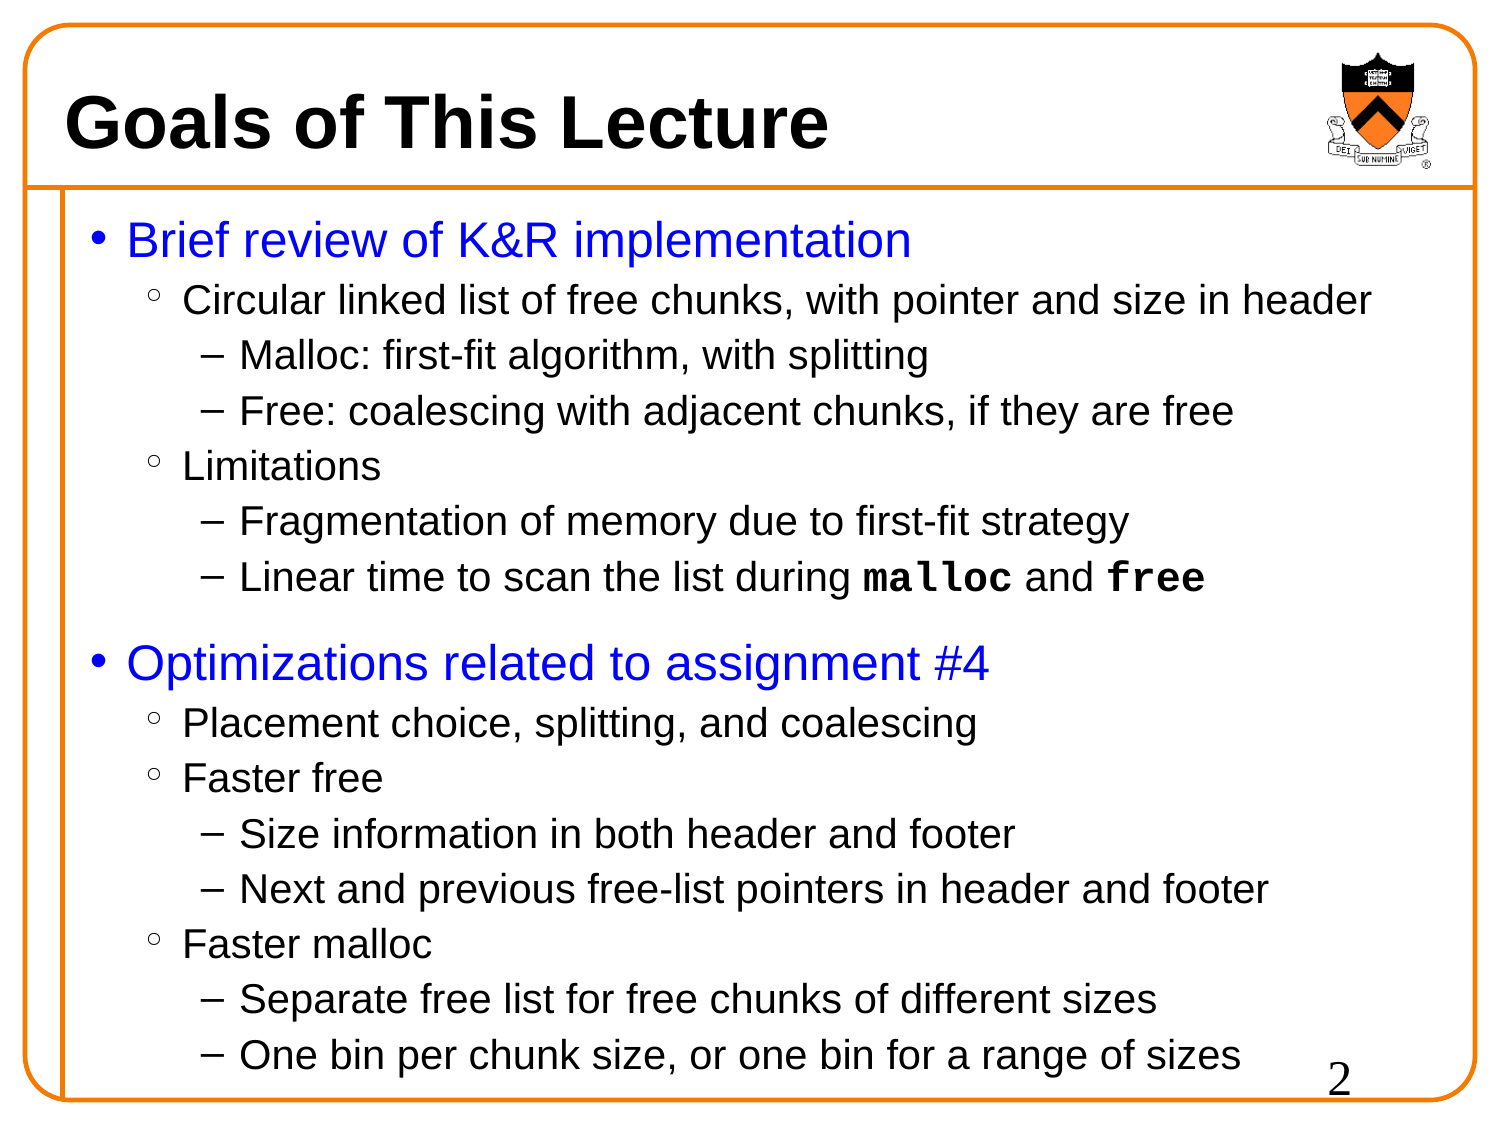

# Goals of This Lecture
Brief review of K&R implementation
Circular linked list of free chunks, with pointer and size in header
Malloc: first-fit algorithm, with splitting
Free: coalescing with adjacent chunks, if they are free
Limitations
Fragmentation of memory due to first-fit strategy
Linear time to scan the list during malloc and free
Optimizations related to assignment #4
Placement choice, splitting, and coalescing
Faster free
Size information in both header and footer
Next and previous free-list pointers in header and footer
Faster malloc
Separate free list for free chunks of different sizes
One bin per chunk size, or one bin for a range of sizes
2